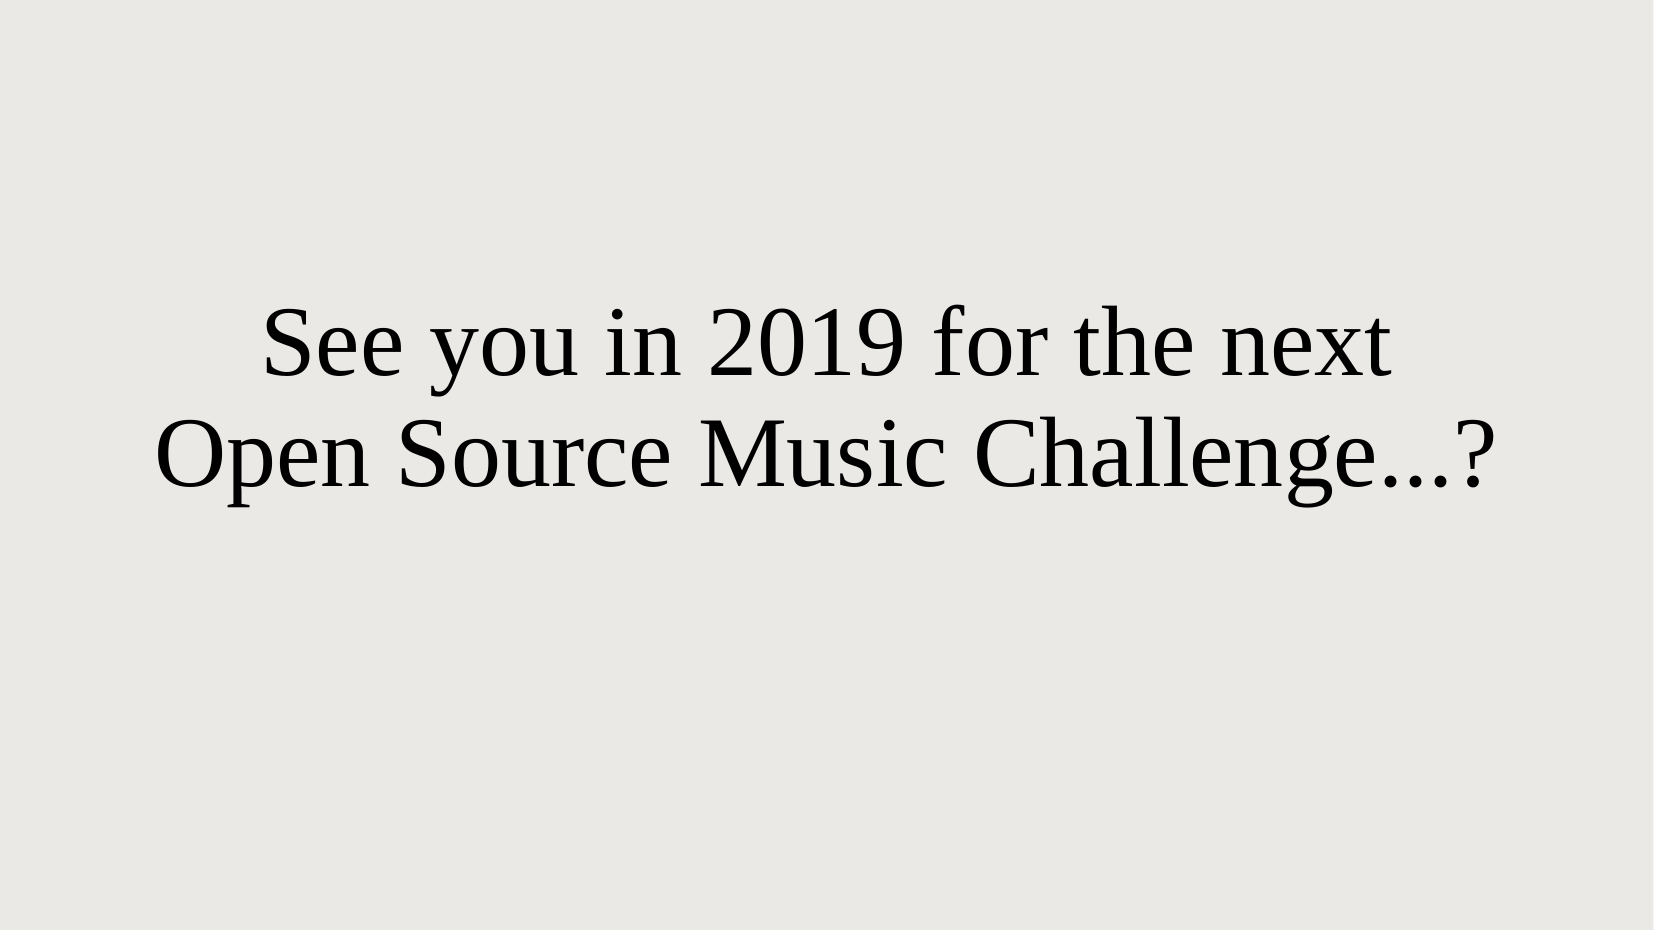

# See you in 2019 for the next Open Source Music Challenge...?